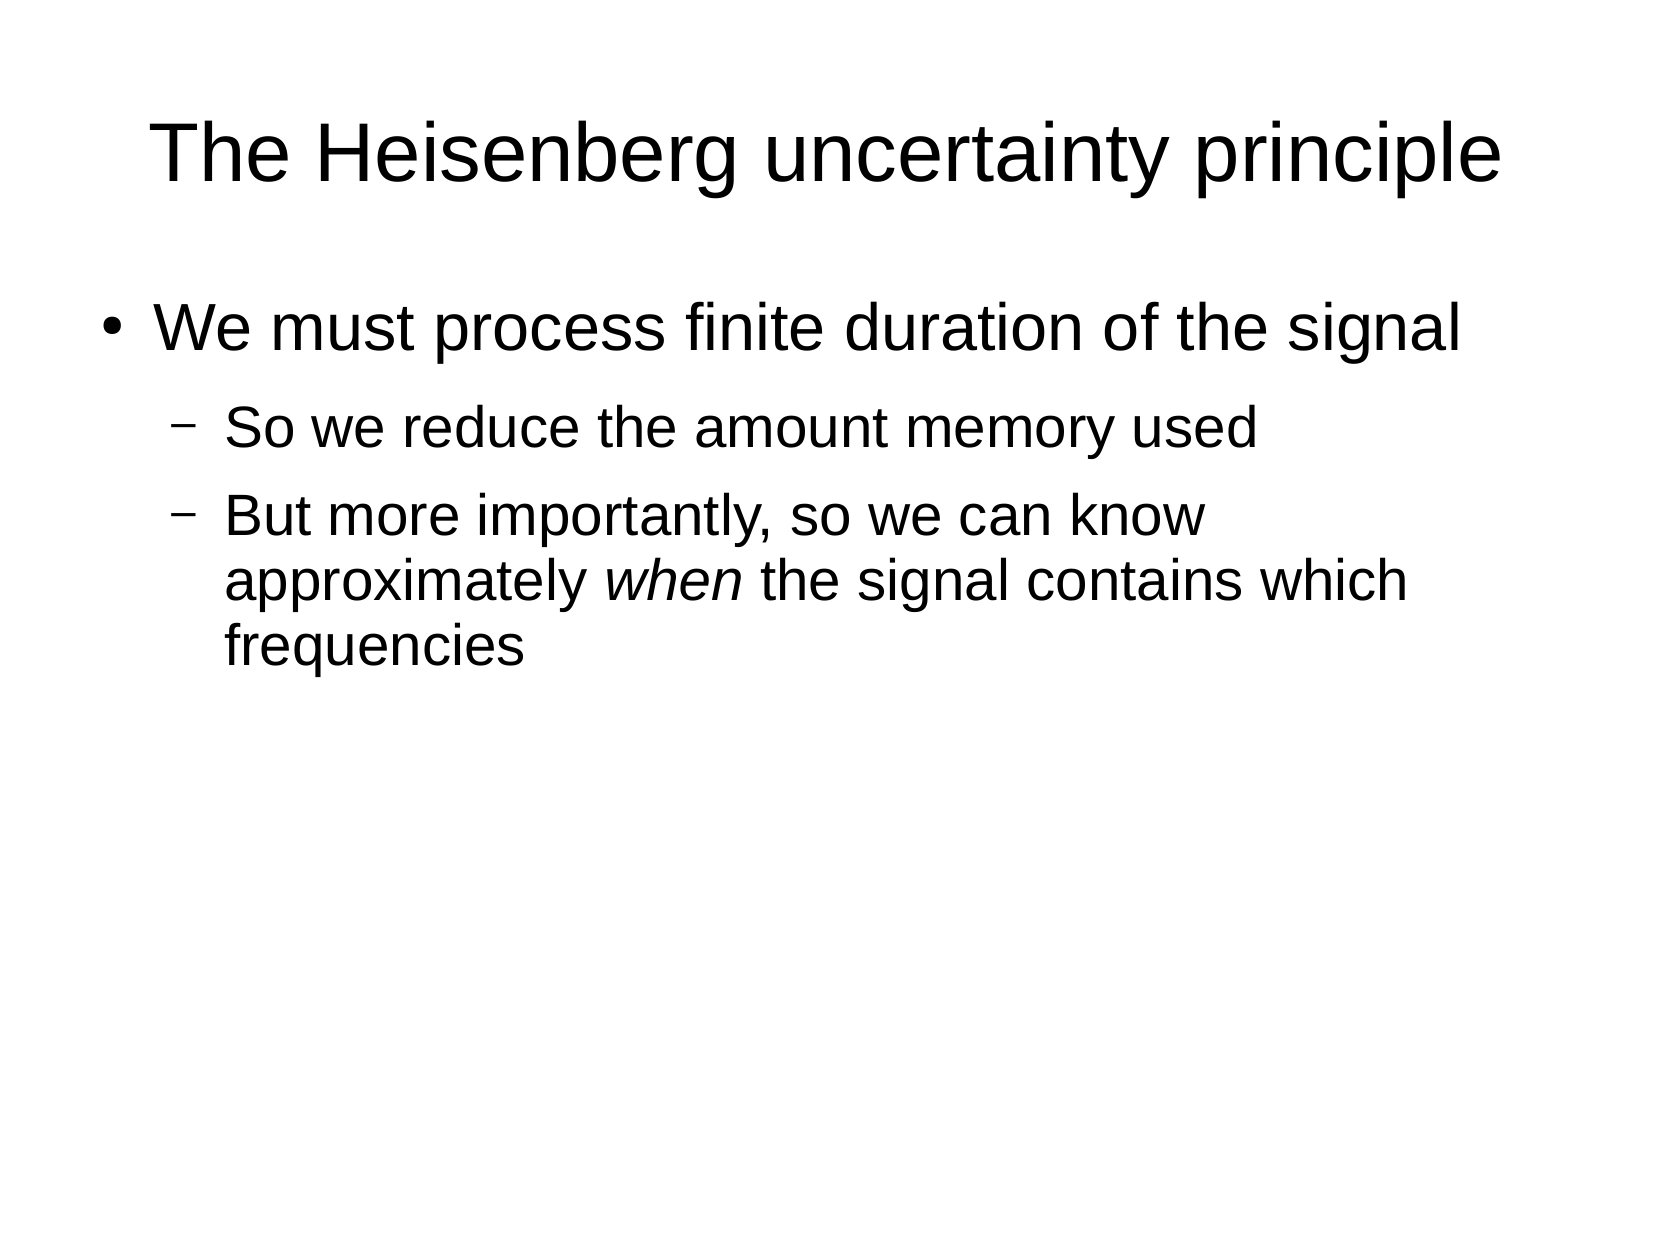

# The Heisenberg uncertainty principle
We must process finite duration of the signal
So we reduce the amount memory used
But more importantly, so we can know approximately when the signal contains which frequencies